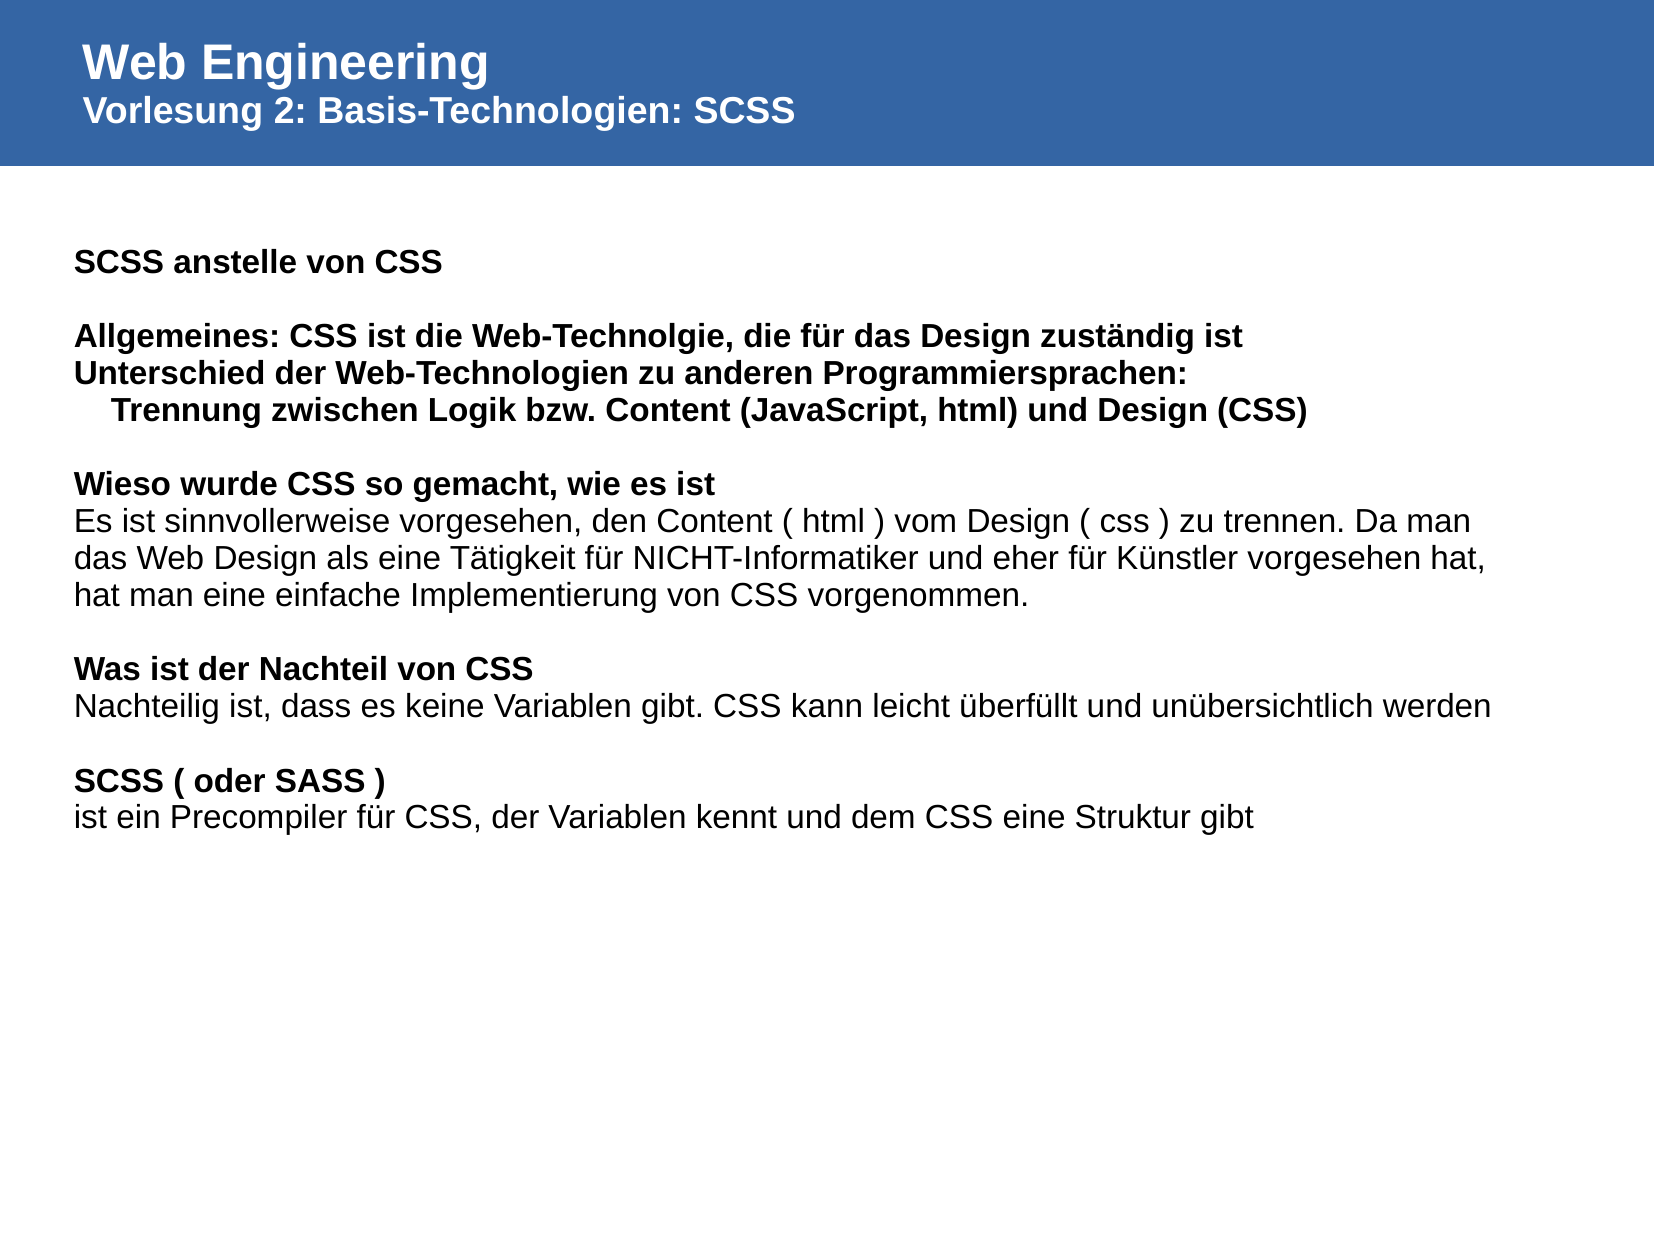

# Web Engineering Vorlesung 2: Basis-Technologien: SCSS
SCSS anstelle von CSS
Allgemeines: CSS ist die Web-Technolgie, die für das Design zuständig ist
Unterschied der Web-Technologien zu anderen Programmiersprachen:
 Trennung zwischen Logik bzw. Content (JavaScript, html) und Design (CSS)
Wieso wurde CSS so gemacht, wie es ist
Es ist sinnvollerweise vorgesehen, den Content ( html ) vom Design ( css ) zu trennen. Da man
das Web Design als eine Tätigkeit für NICHT-Informatiker und eher für Künstler vorgesehen hat,
hat man eine einfache Implementierung von CSS vorgenommen.
Was ist der Nachteil von CSS
Nachteilig ist, dass es keine Variablen gibt. CSS kann leicht überfüllt und unübersichtlich werden
SCSS ( oder SASS )
ist ein Precompiler für CSS, der Variablen kennt und dem CSS eine Struktur gibt